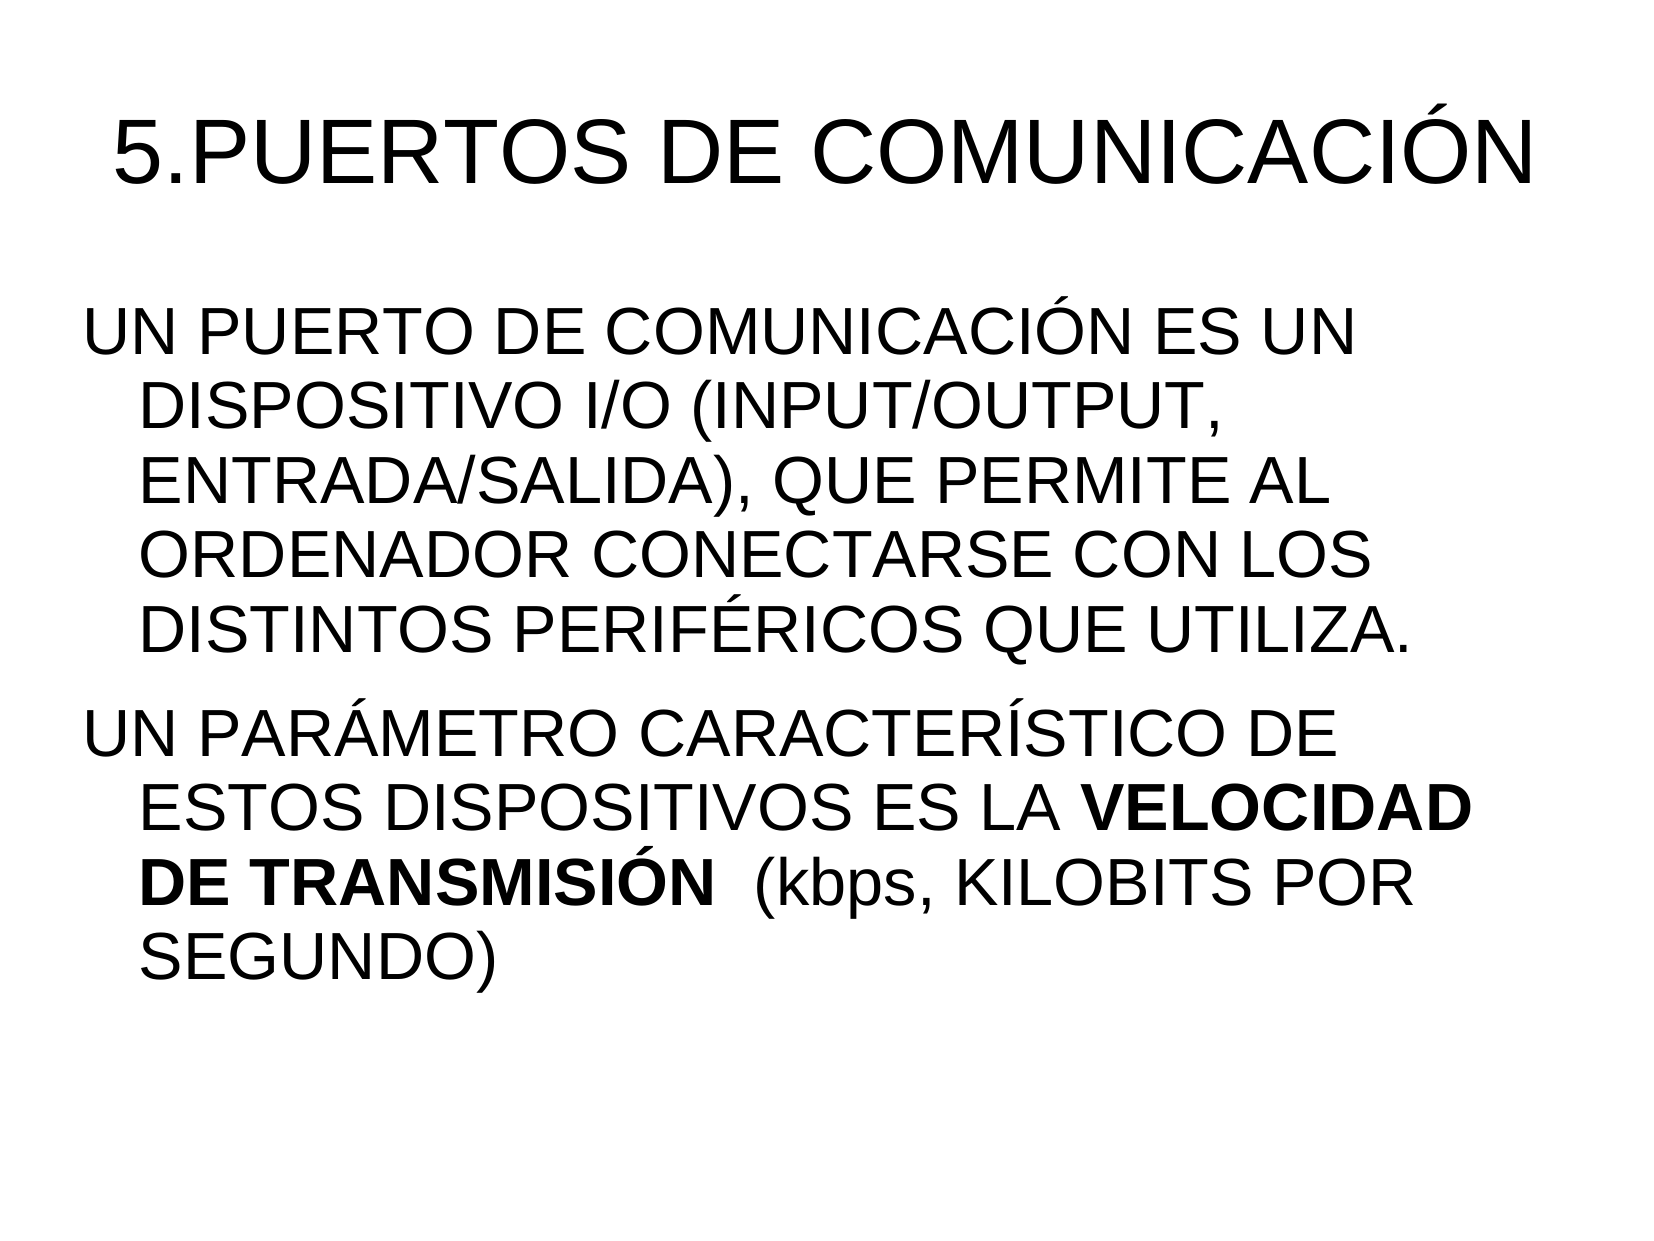

# 5.PUERTOS DE COMUNICACIÓN
UN PUERTO DE COMUNICACIÓN ES UN DISPOSITIVO I/O (INPUT/OUTPUT, ENTRADA/SALIDA), QUE PERMITE AL ORDENADOR CONECTARSE CON LOS DISTINTOS PERIFÉRICOS QUE UTILIZA.
UN PARÁMETRO CARACTERÍSTICO DE ESTOS DISPOSITIVOS ES LA VELOCIDAD DE TRANSMISIÓN (kbps, KILOBITS POR SEGUNDO)